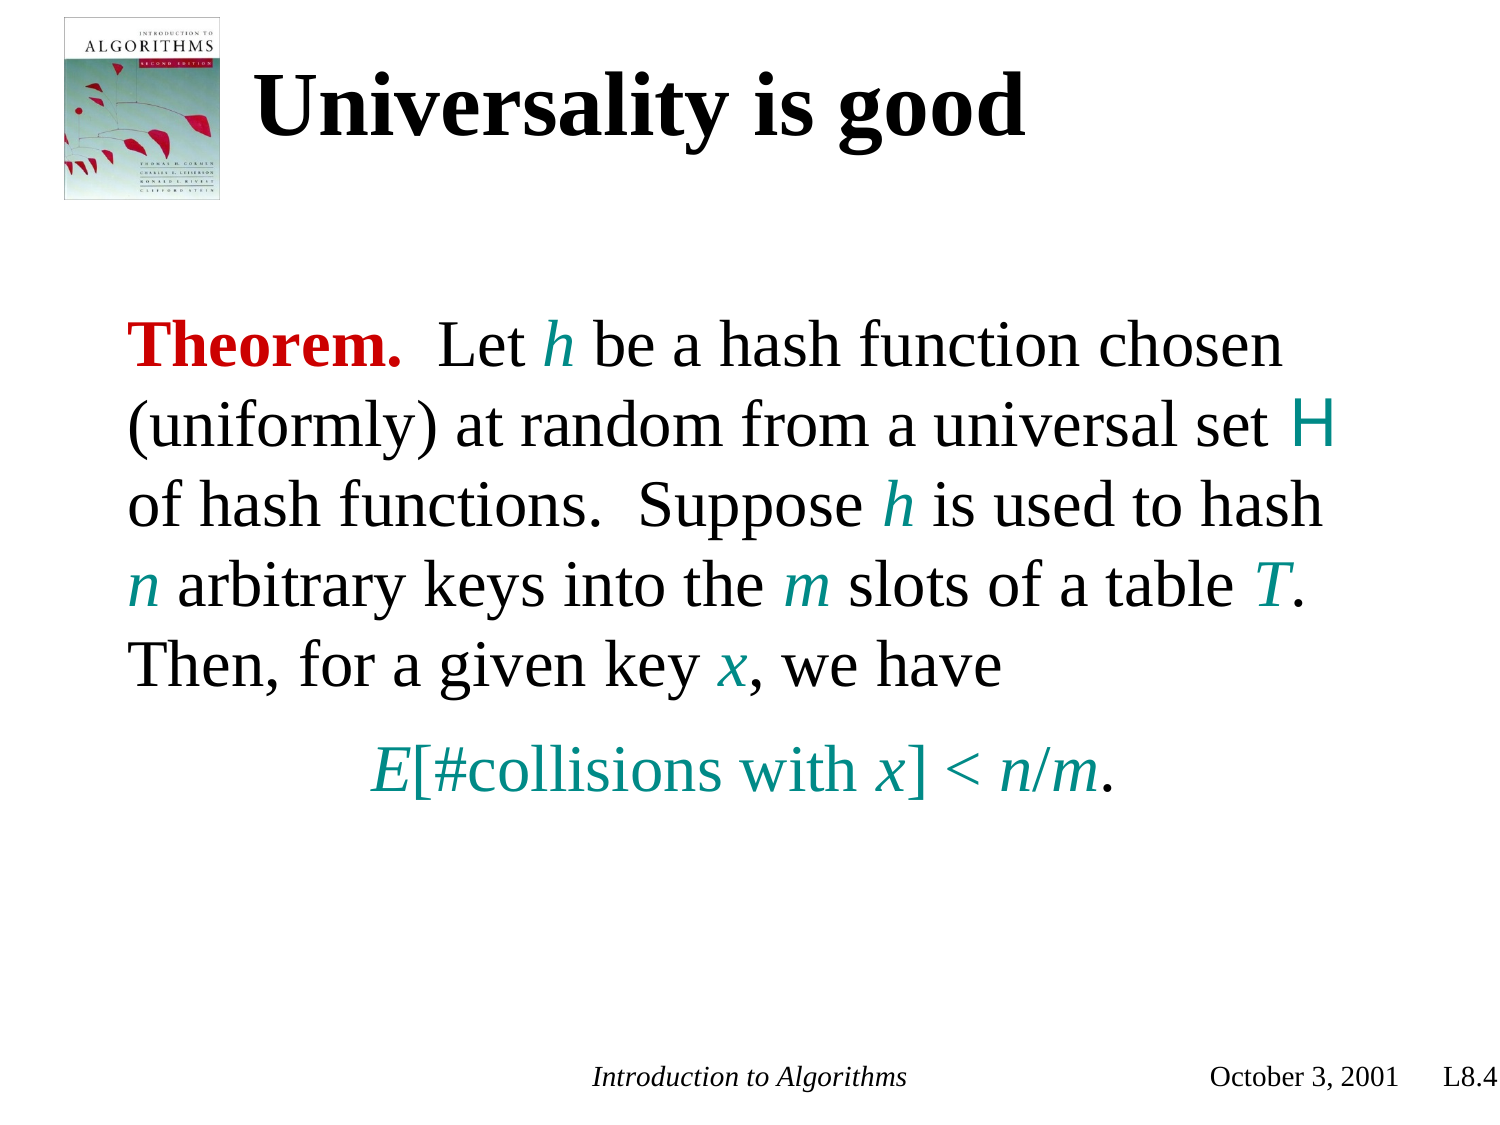

Universality is good
Theorem. Let h be a hash function chosen (uniformly) at random from a universal set H of hash functions. Suppose h is used to hash n arbitrary keys into the m slots of a table T. Then, for a given key x, we have
E[#collisions with x] < n/m.
Introduction to Algorithms
October 3, 2001 L8.